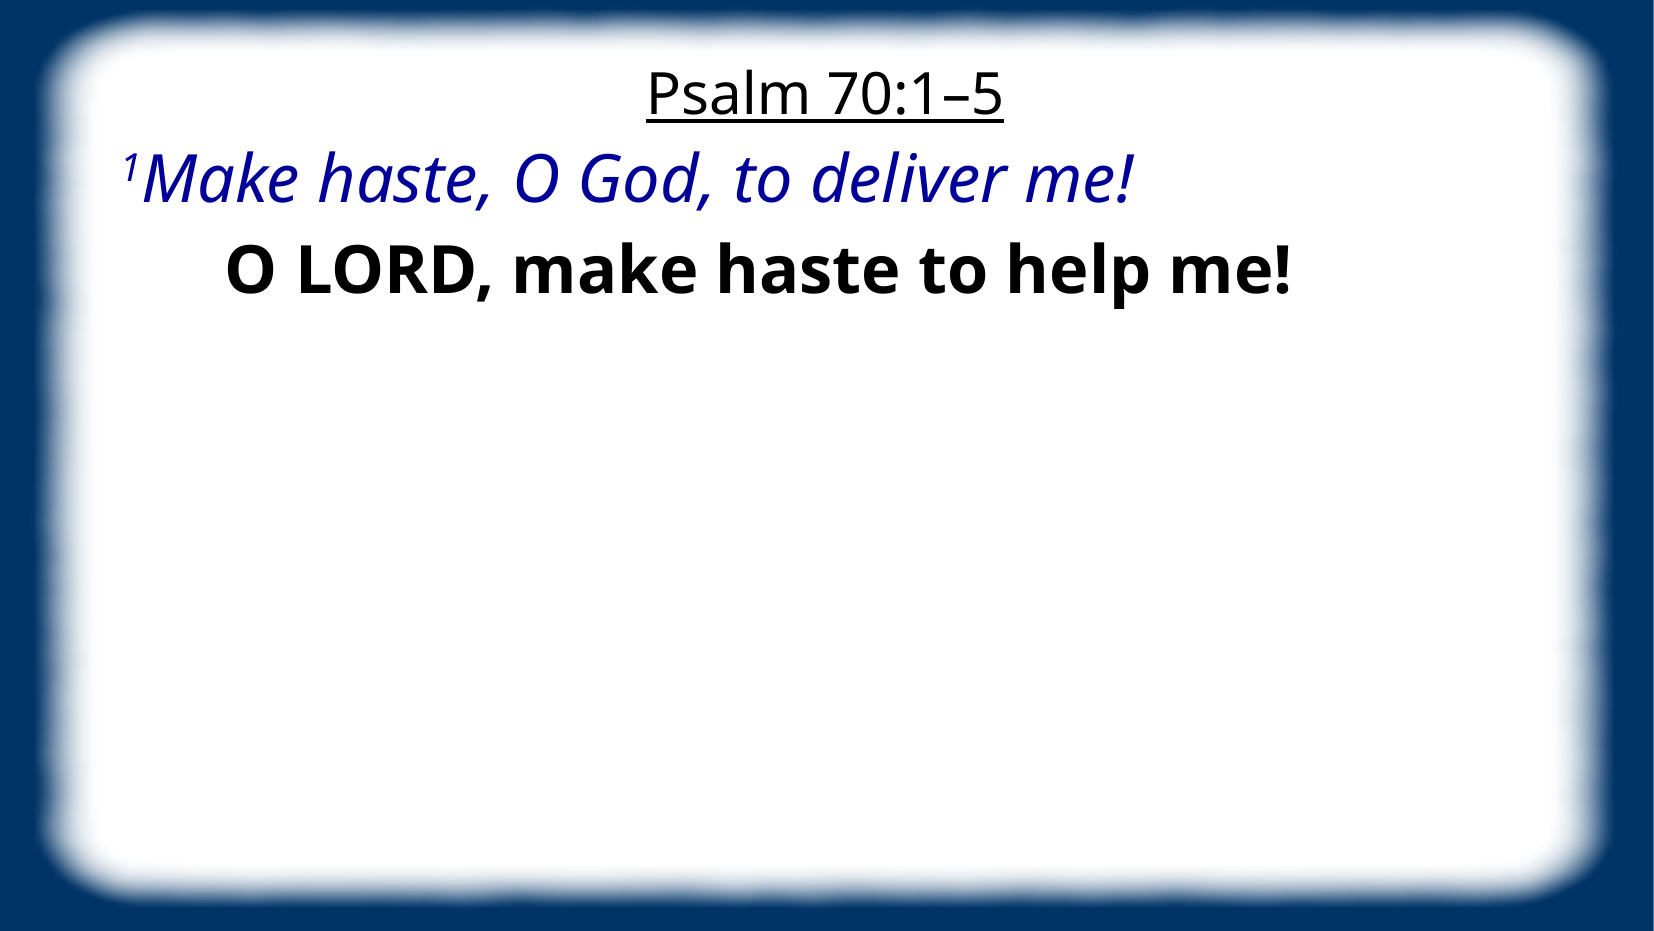

Psalm 70:1–5
1Make haste, O God, to deliver me!
 O LORD, make haste to help me!